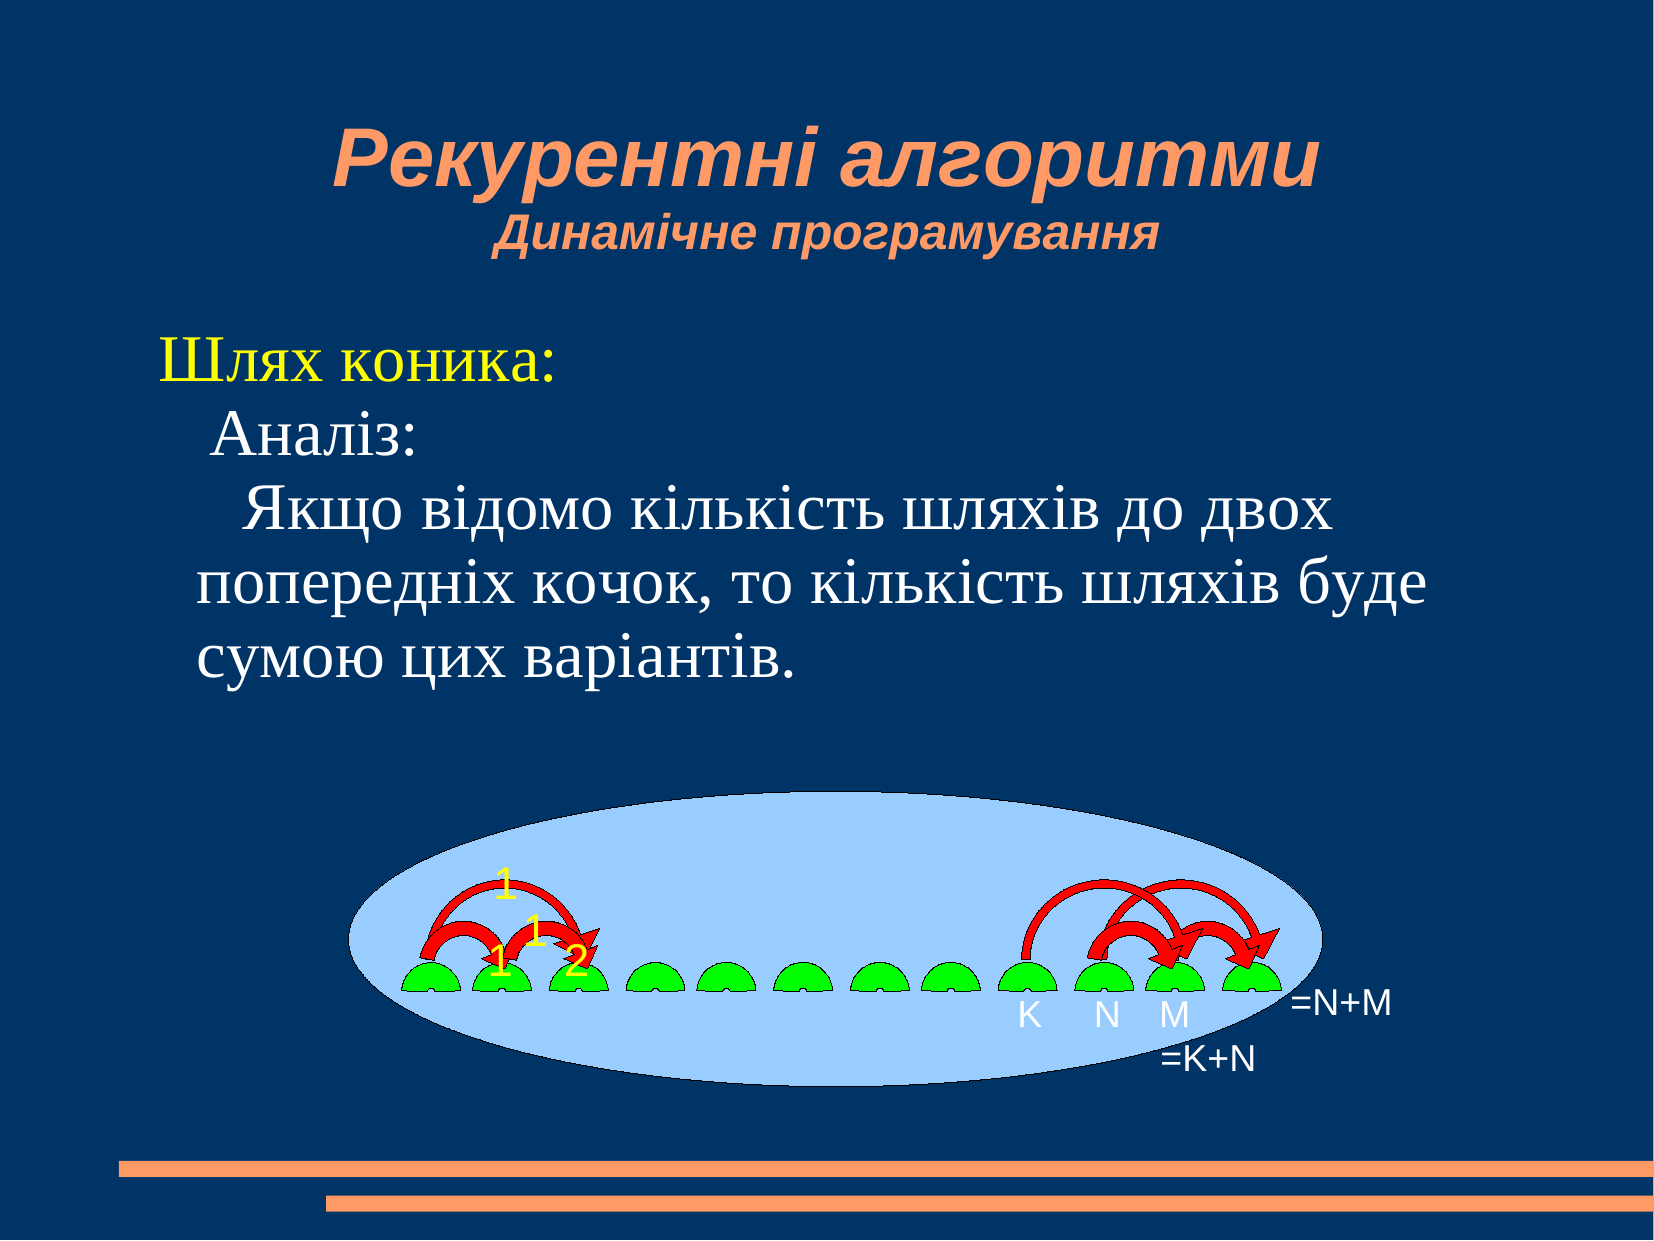

Рекурентні алгоритми
Динамічне програмування
# Шлях коника:
 Аналіз:
 Якщо відомо кількість шляхів до двох попередніх кочок, то кількість шляхів буде сумою цих варіантів.
1
1
1
2
=N+M
K
N
M
=K+N